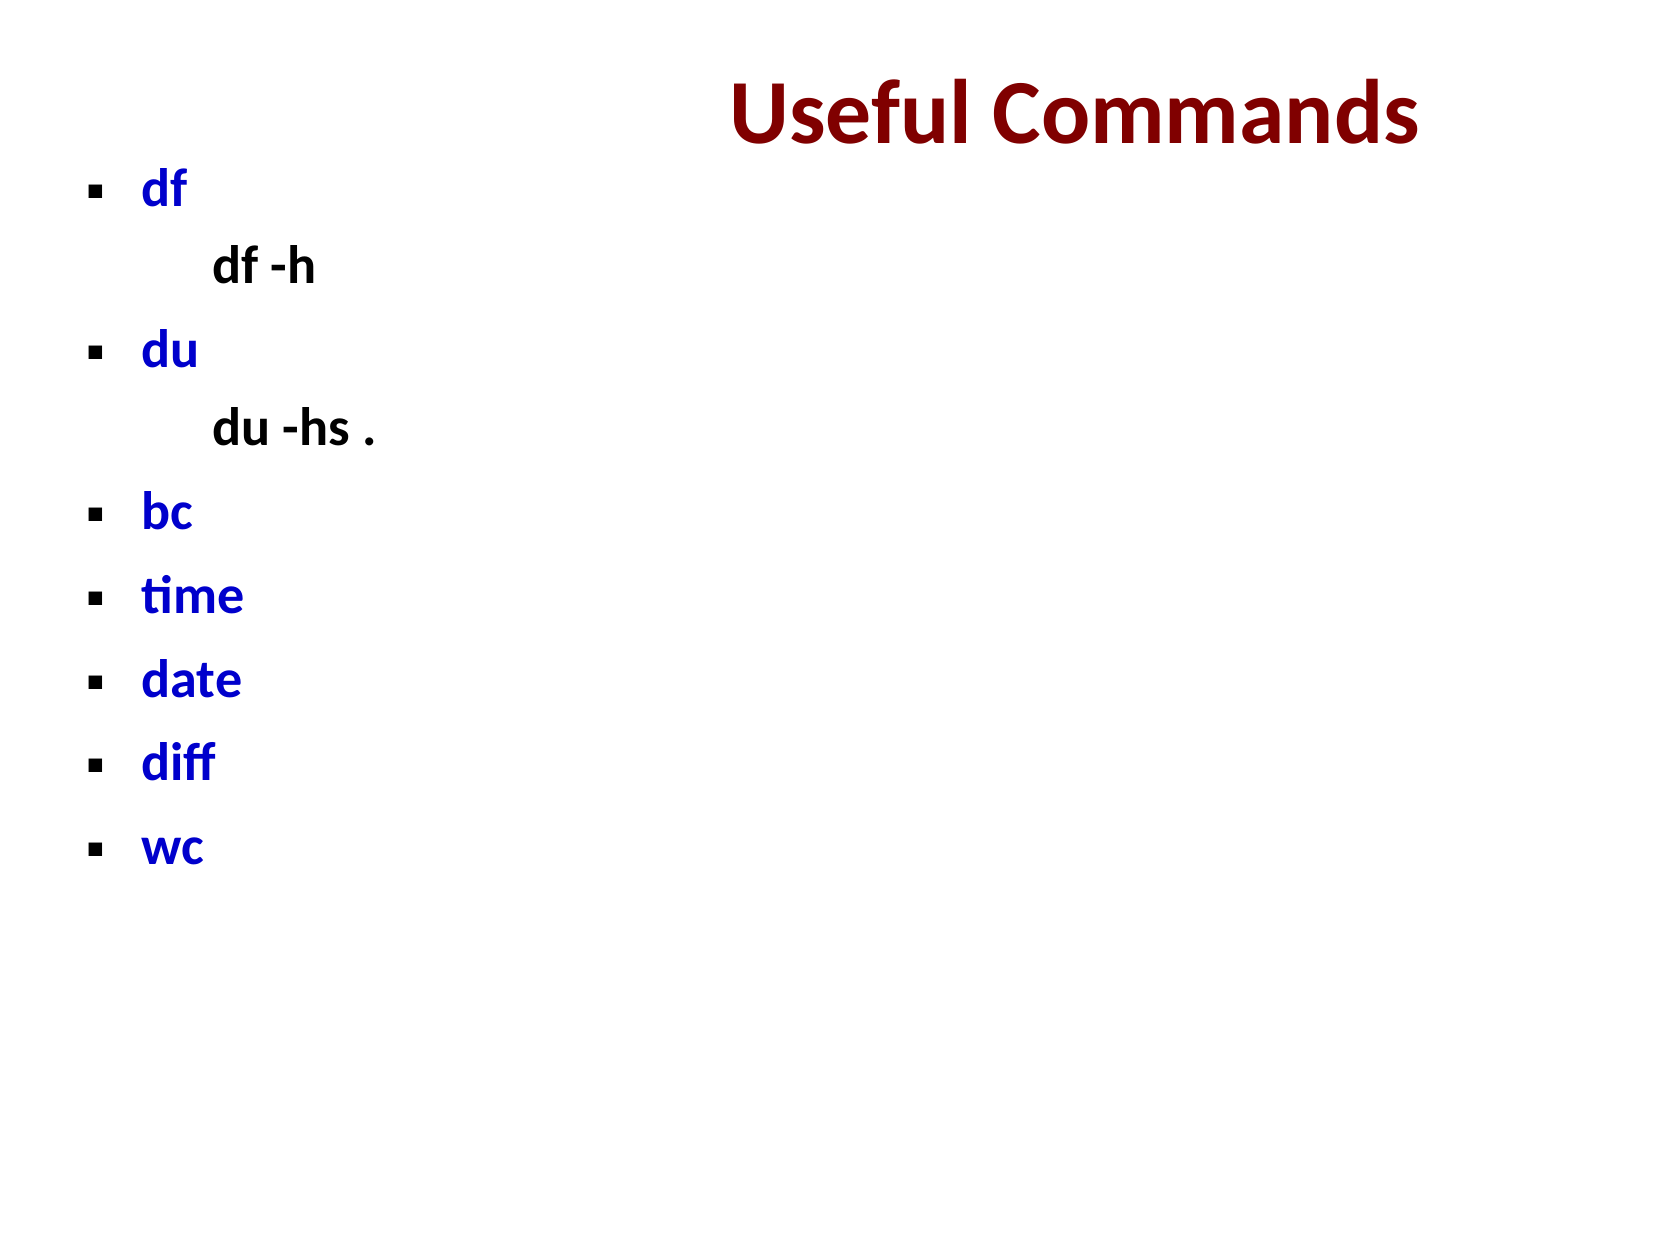

# Useful Commands
df
df -h
du
du -hs .
bc
time
date
diff
wc